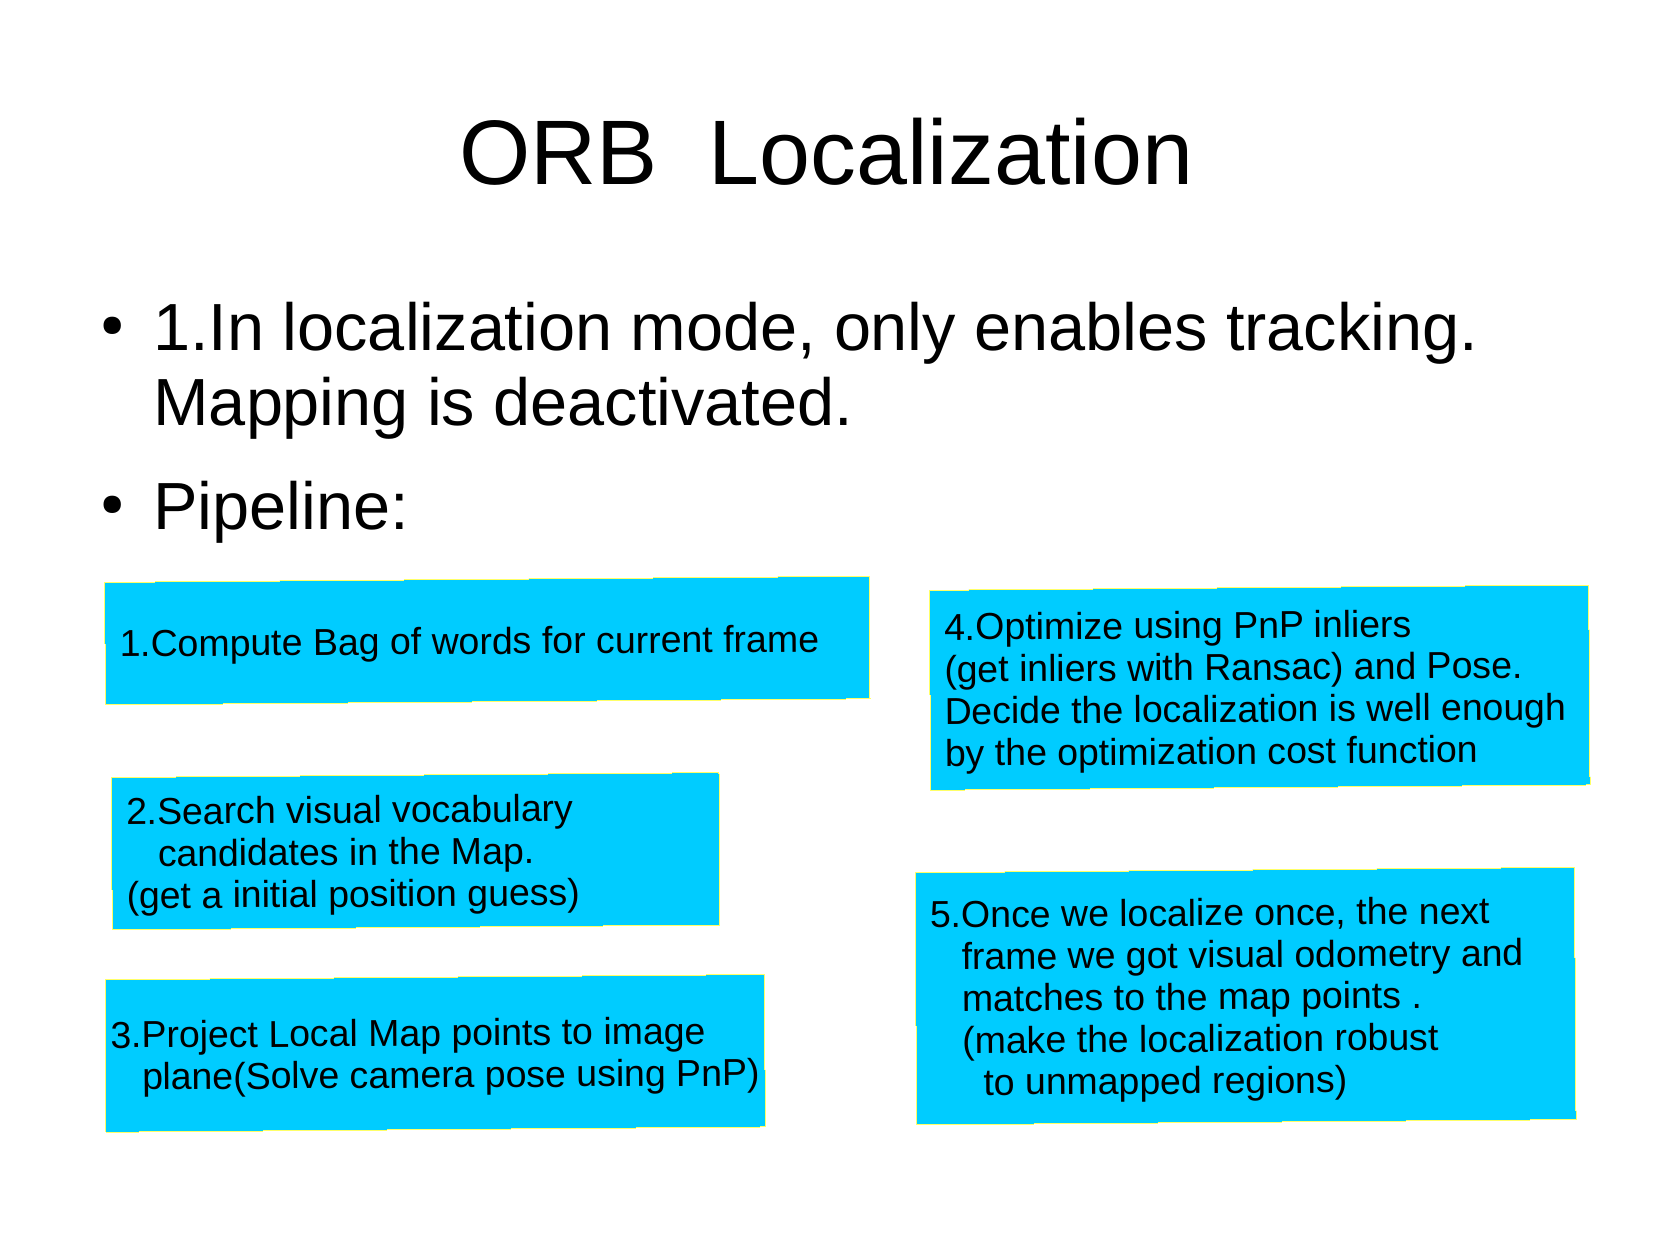

# ORB Localization
1.In localization mode, only enables tracking. Mapping is deactivated.
Pipeline:
1.Compute Bag of words for current frame
4.Optimize using PnP inliers
(get inliers with Ransac) and Pose.
Decide the localization is well enough
by the optimization cost function
2.Search visual vocabulary
 candidates in the Map.
(get a initial position guess)
5.Once we localize once, the next
 frame we got visual odometry and
 matches to the map points .
 (make the localization robust
 to unmapped regions)
3.Project Local Map points to image
 plane(Solve camera pose using PnP)